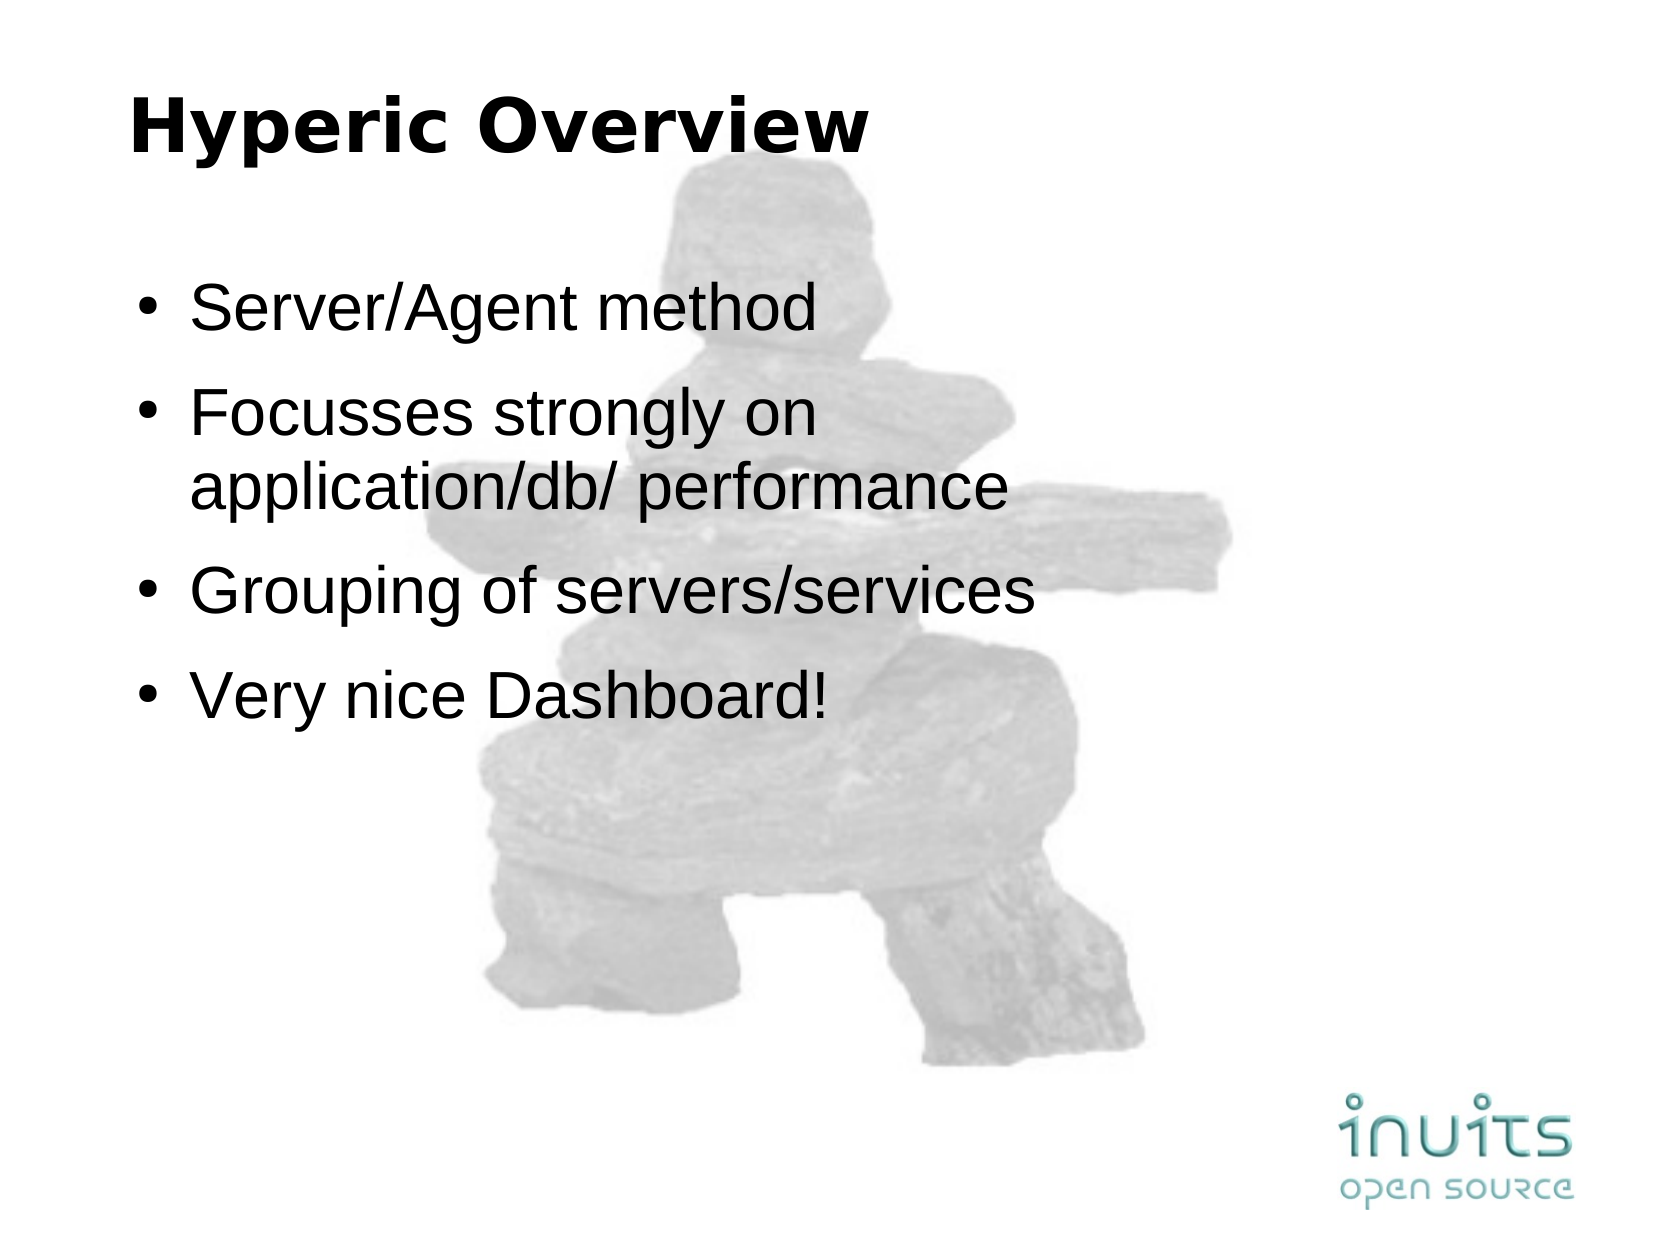

# Hyperic Overview
Server/Agent method
Focusses strongly on application/db/ performance
Grouping of servers/services
Very nice Dashboard!
36